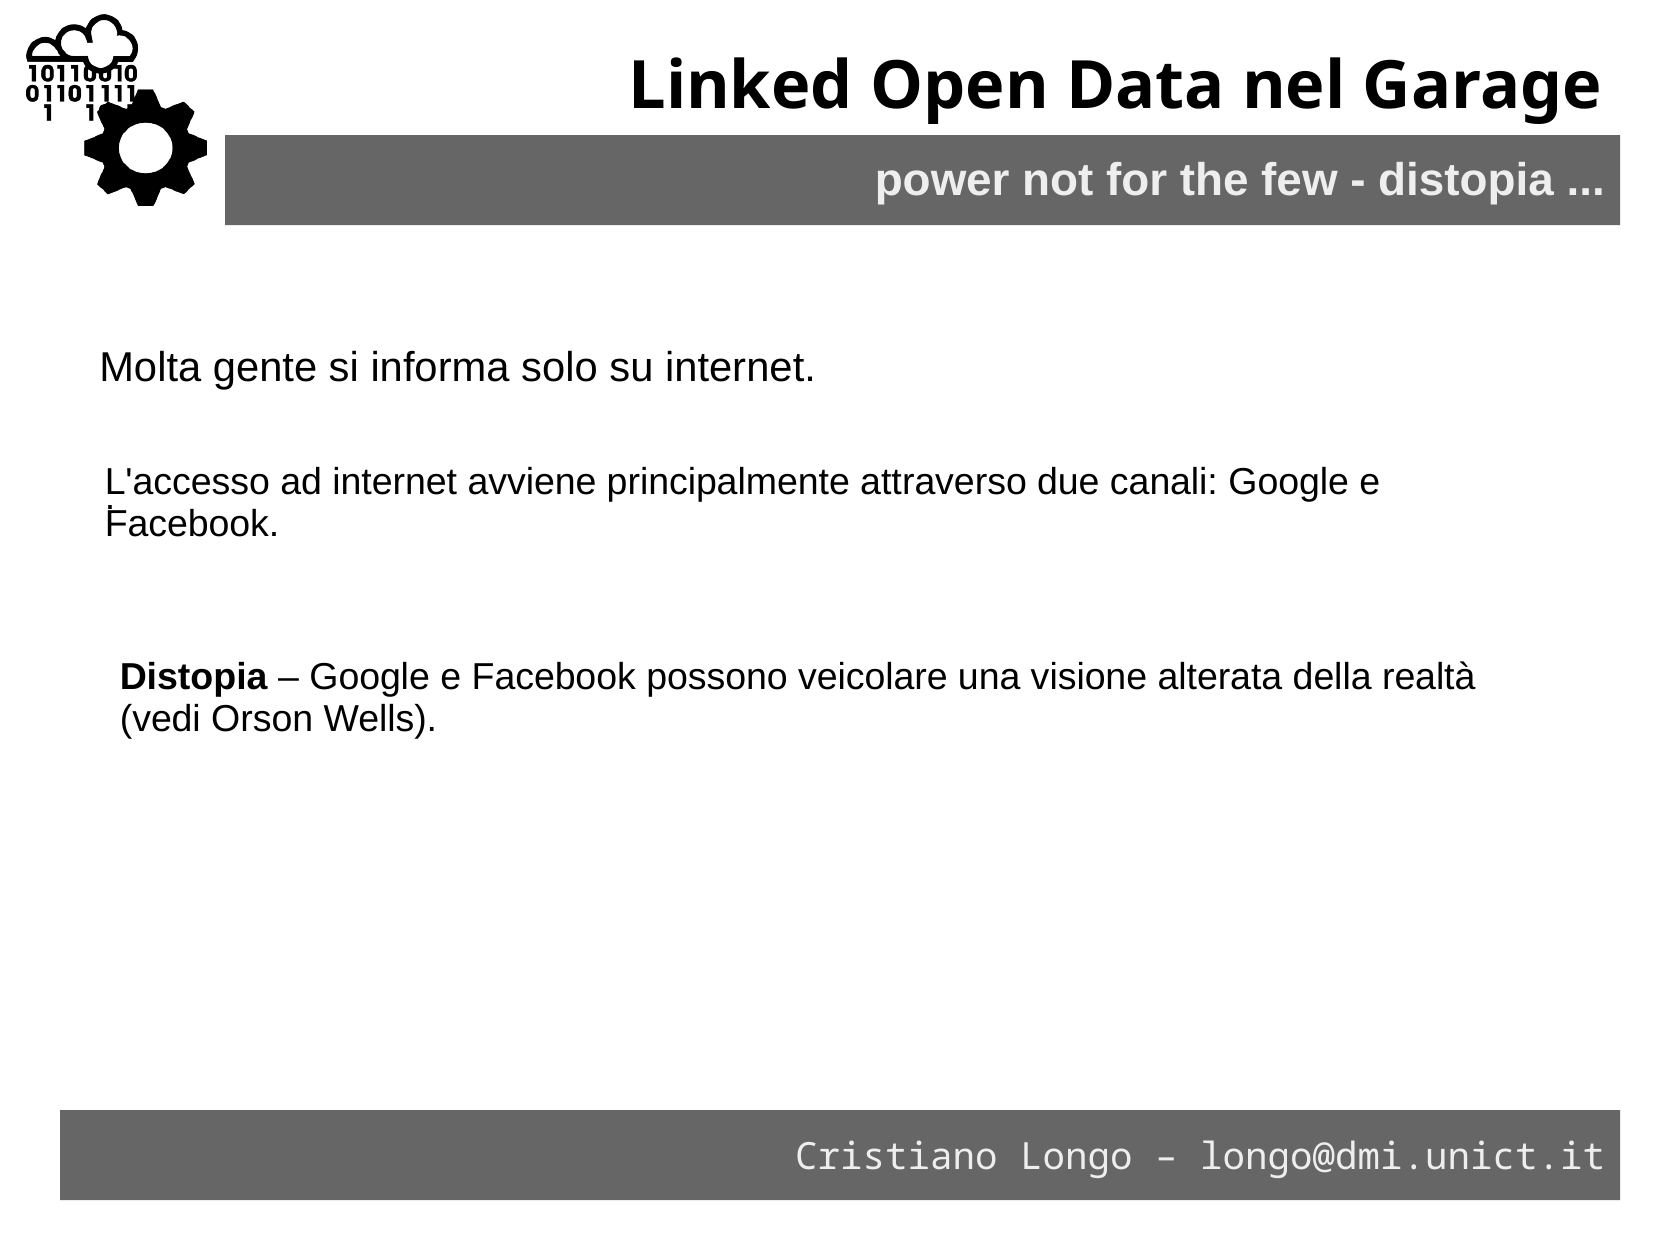

Linked Open Data nel Garage
power not for the few - distopia ...
Molta gente si informa solo su internet.
L'accesso ad internet avviene principalmente attraverso due canali: Google e Facebook.
.
Distopia – Google e Facebook possono veicolare una visione alterata della realtà (vedi Orson Wells).
Cristiano Longo – longo@dmi.unict.it